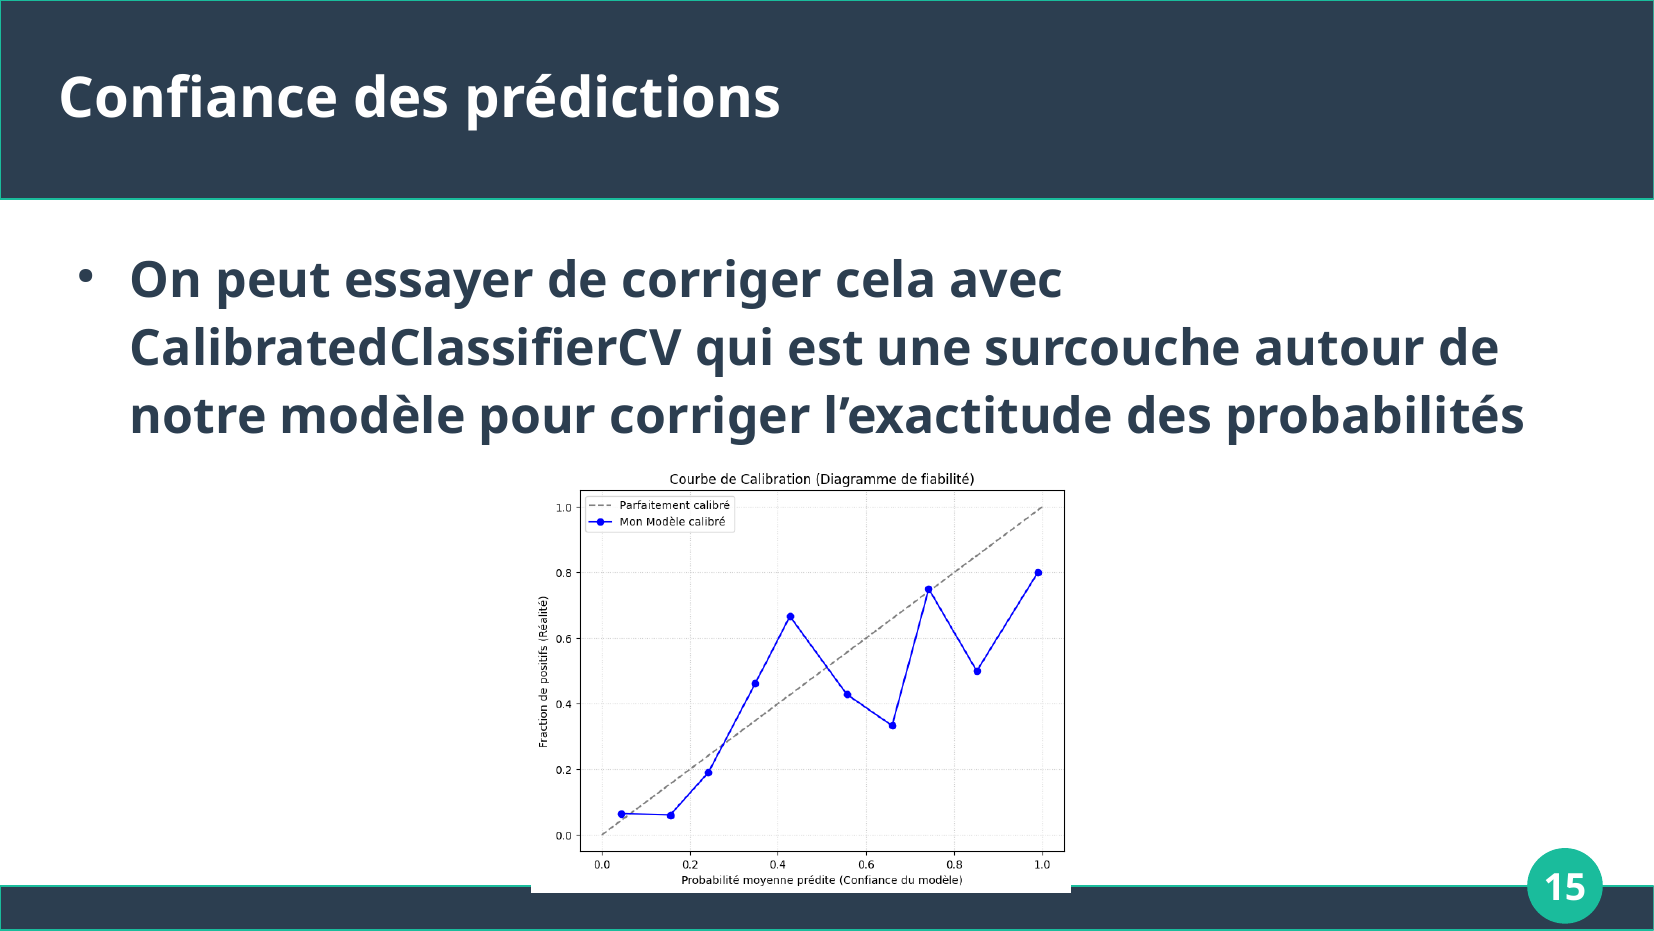

# Confiance des prédictions
On peut essayer de corriger cela avec CalibratedClassifierCV qui est une surcouche autour de notre modèle pour corriger l’exactitude des probabilités
15